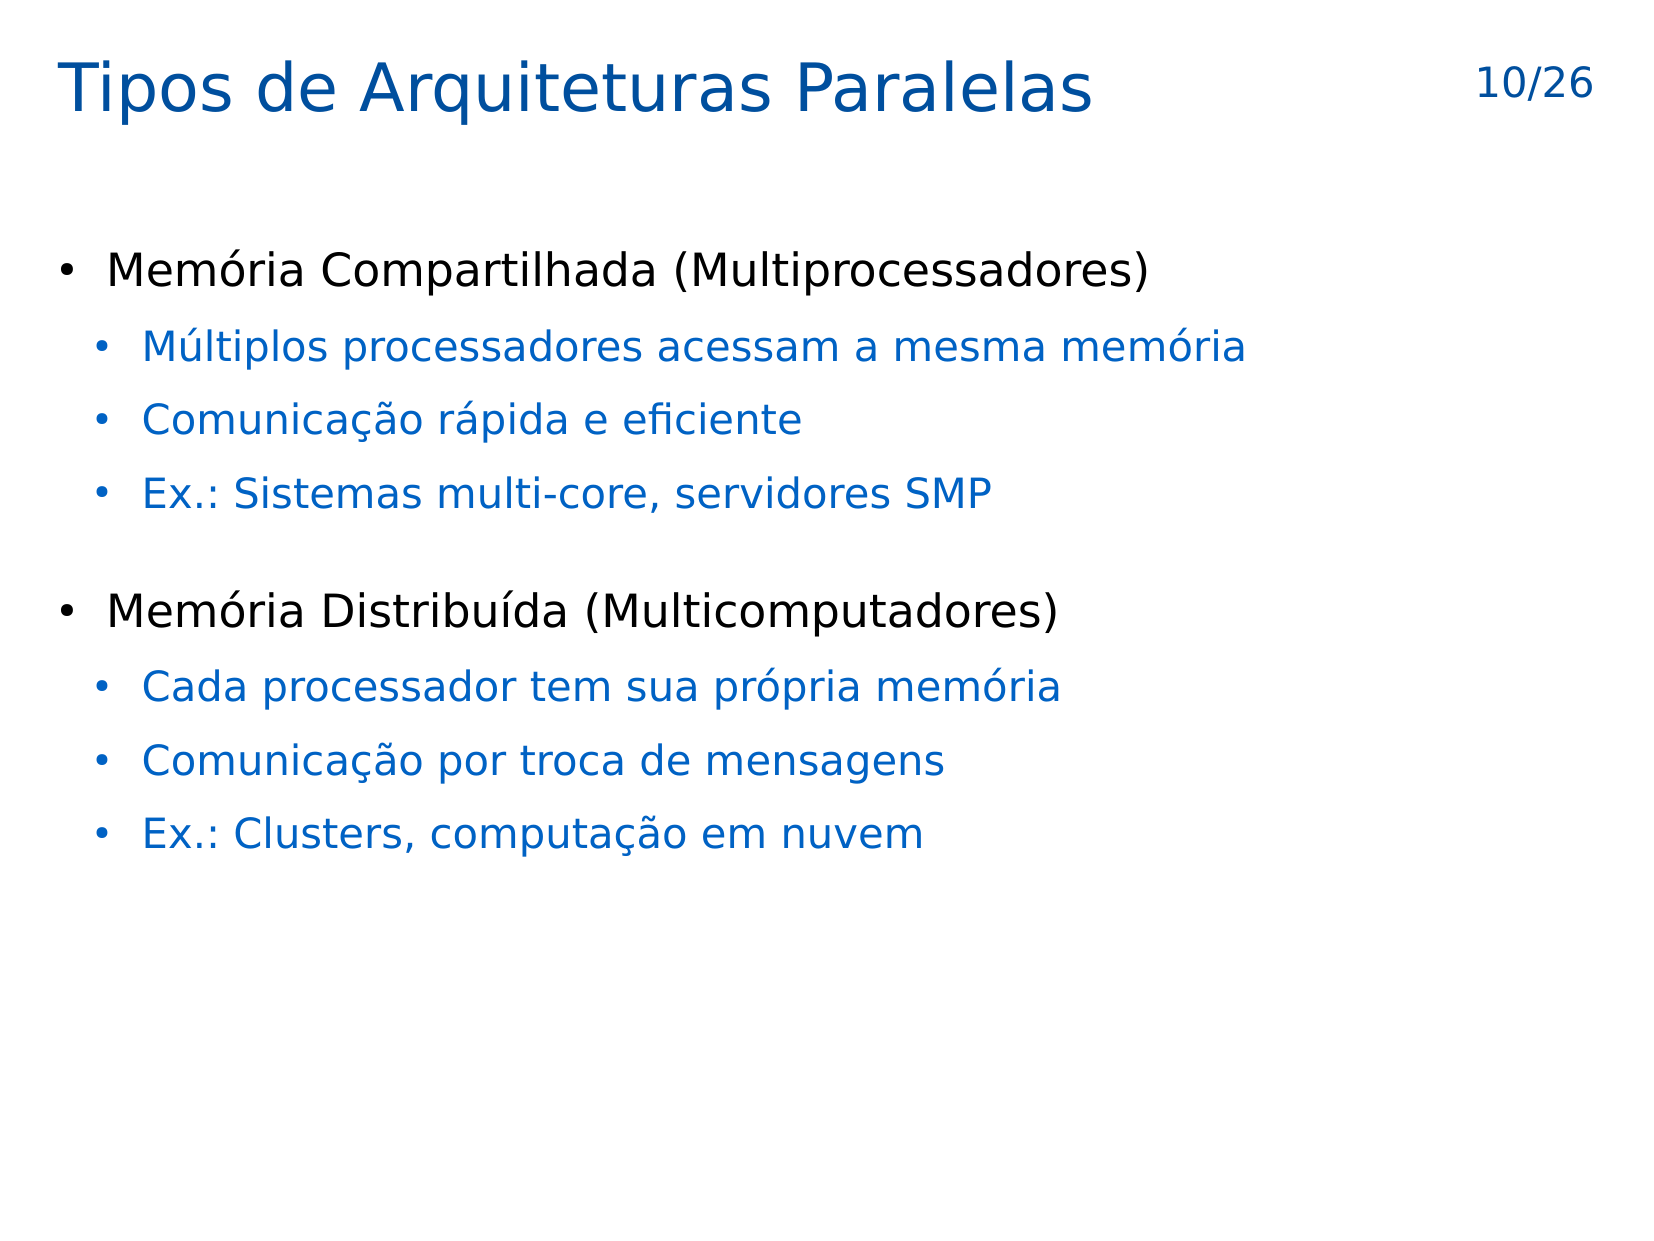

# Tipos de Arquiteturas Paralelas
10
Memória Compartilhada (Multiprocessadores)
Múltiplos processadores acessam a mesma memória
Comunicação rápida e eficiente
Ex.: Sistemas multi-core, servidores SMP
Memória Distribuída (Multicomputadores)
Cada processador tem sua própria memória
Comunicação por troca de mensagens
Ex.: Clusters, computação em nuvem